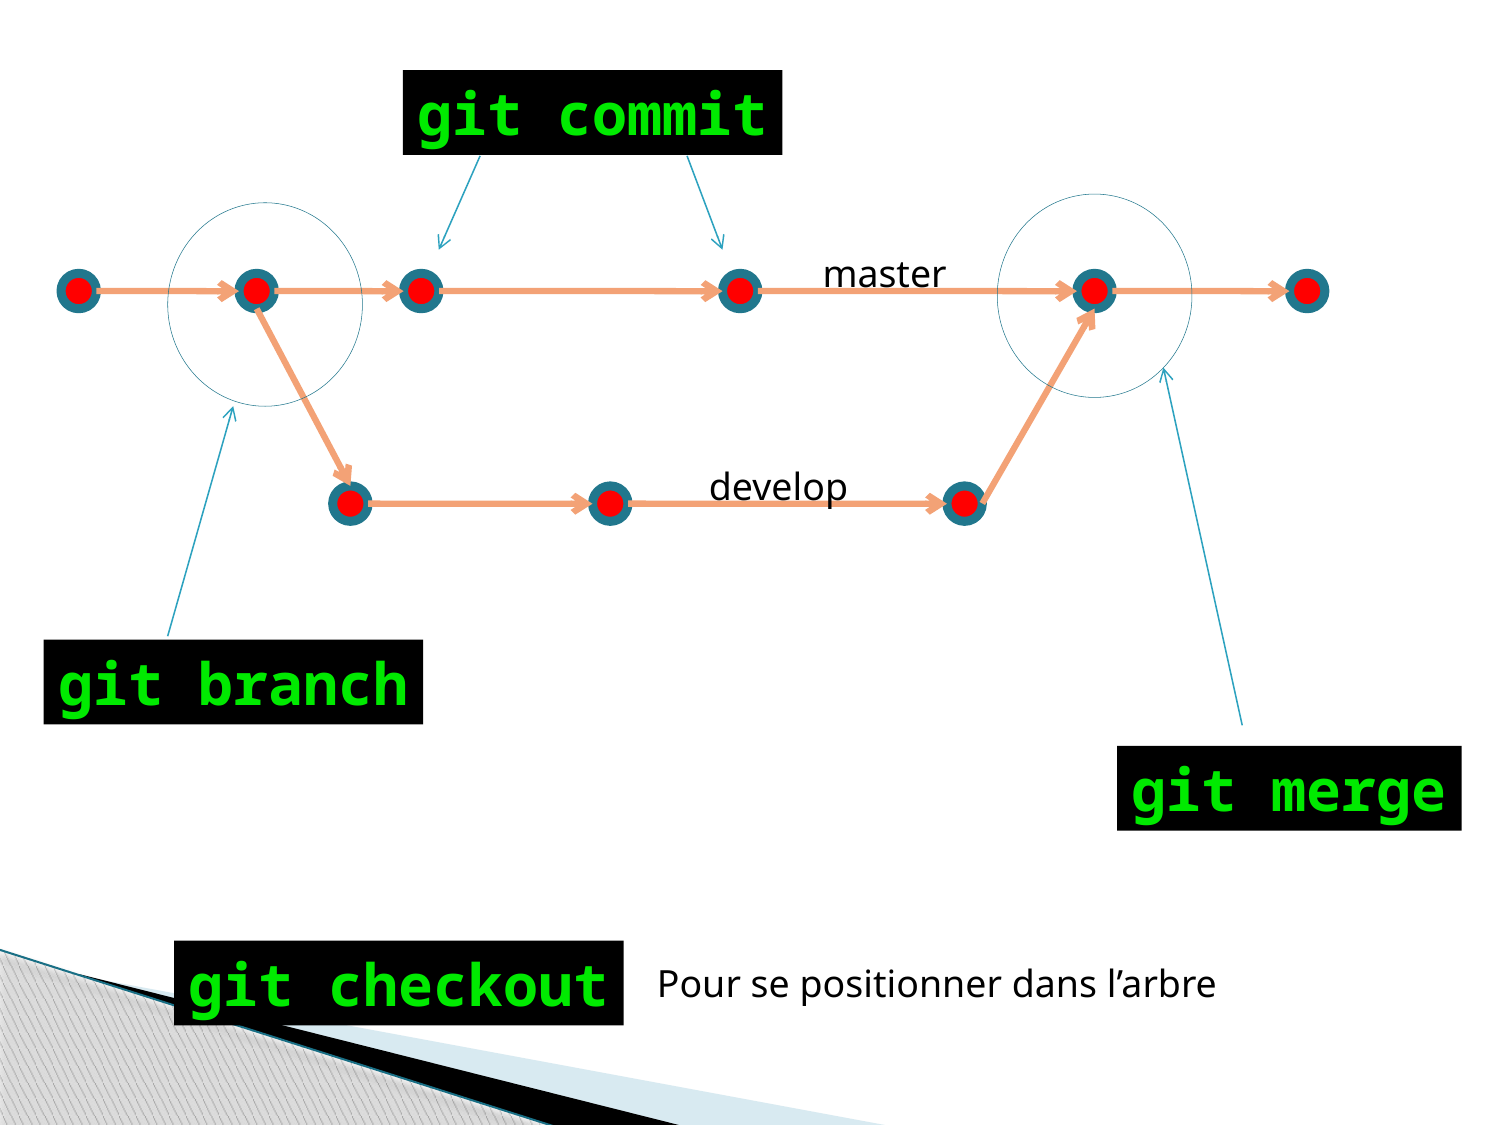

git commit
master
develop
git branch
git merge
git checkout
Pour se positionner dans l’arbre